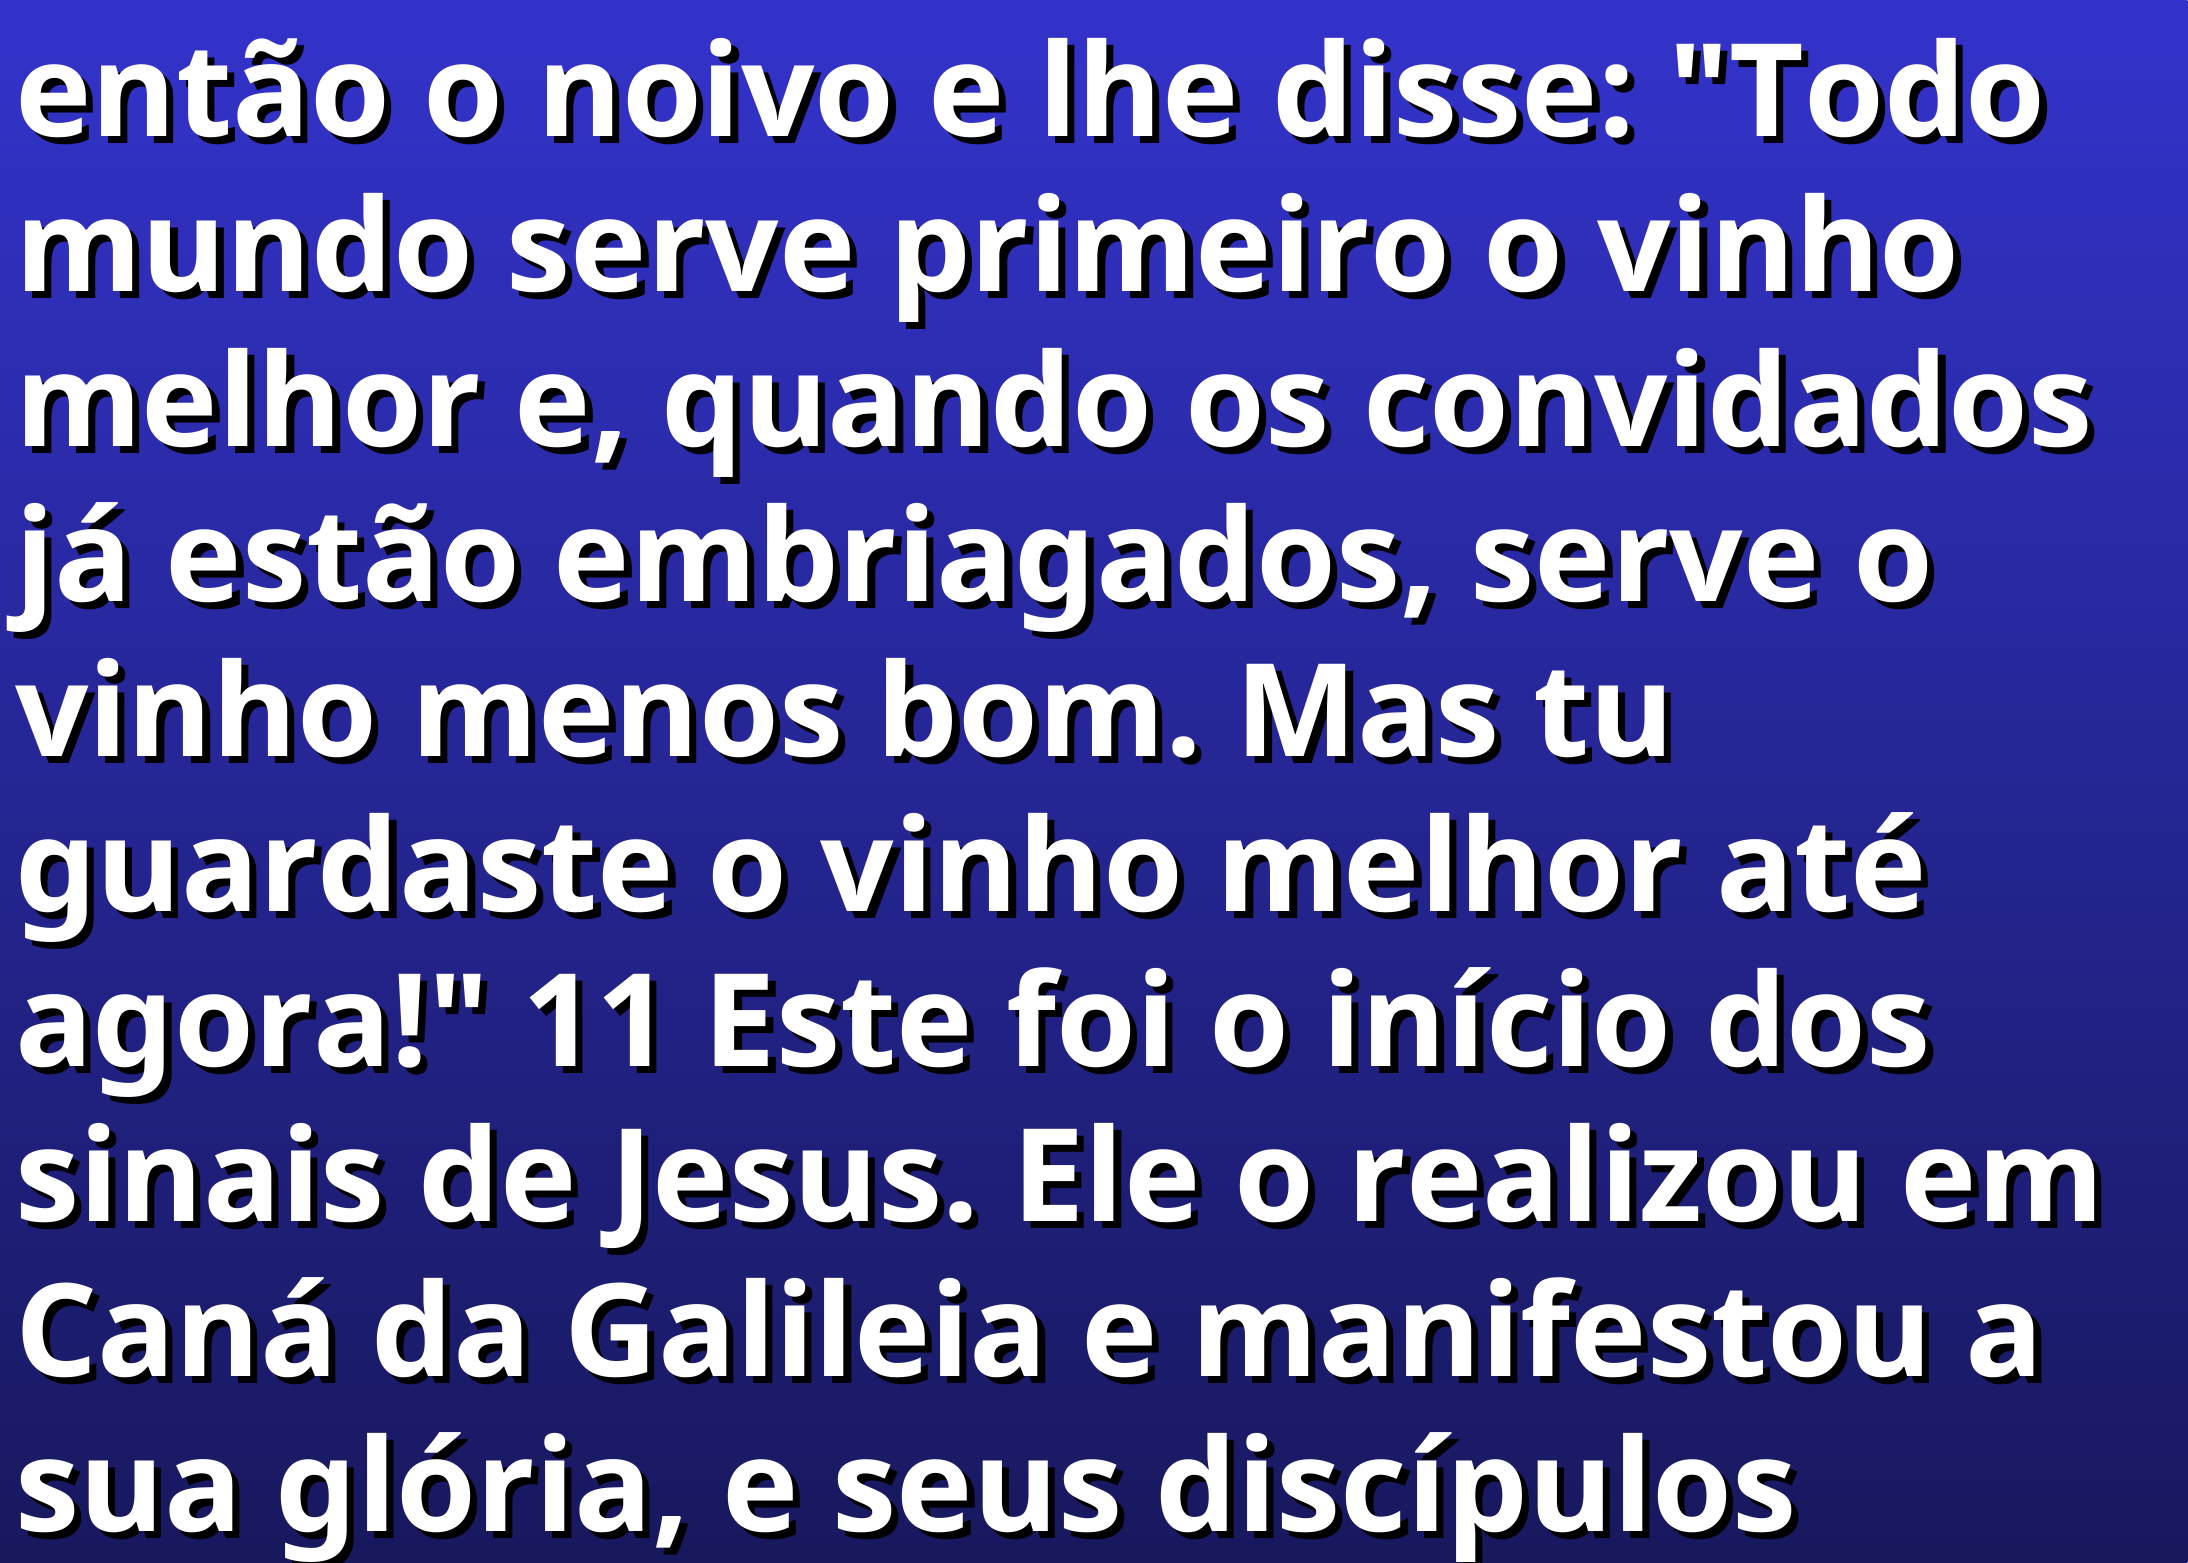

então o noivo e lhe disse: "Todo mundo serve primeiro o vinho melhor e, quando os convidados já estão embriagados, serve o vinho menos bom. Mas tu guardaste o vinho melhor até agora!" 11 Este foi o início dos sinais de Jesus. Ele o realizou em Caná da Galileia e manifestou a sua glória, e seus discípulos